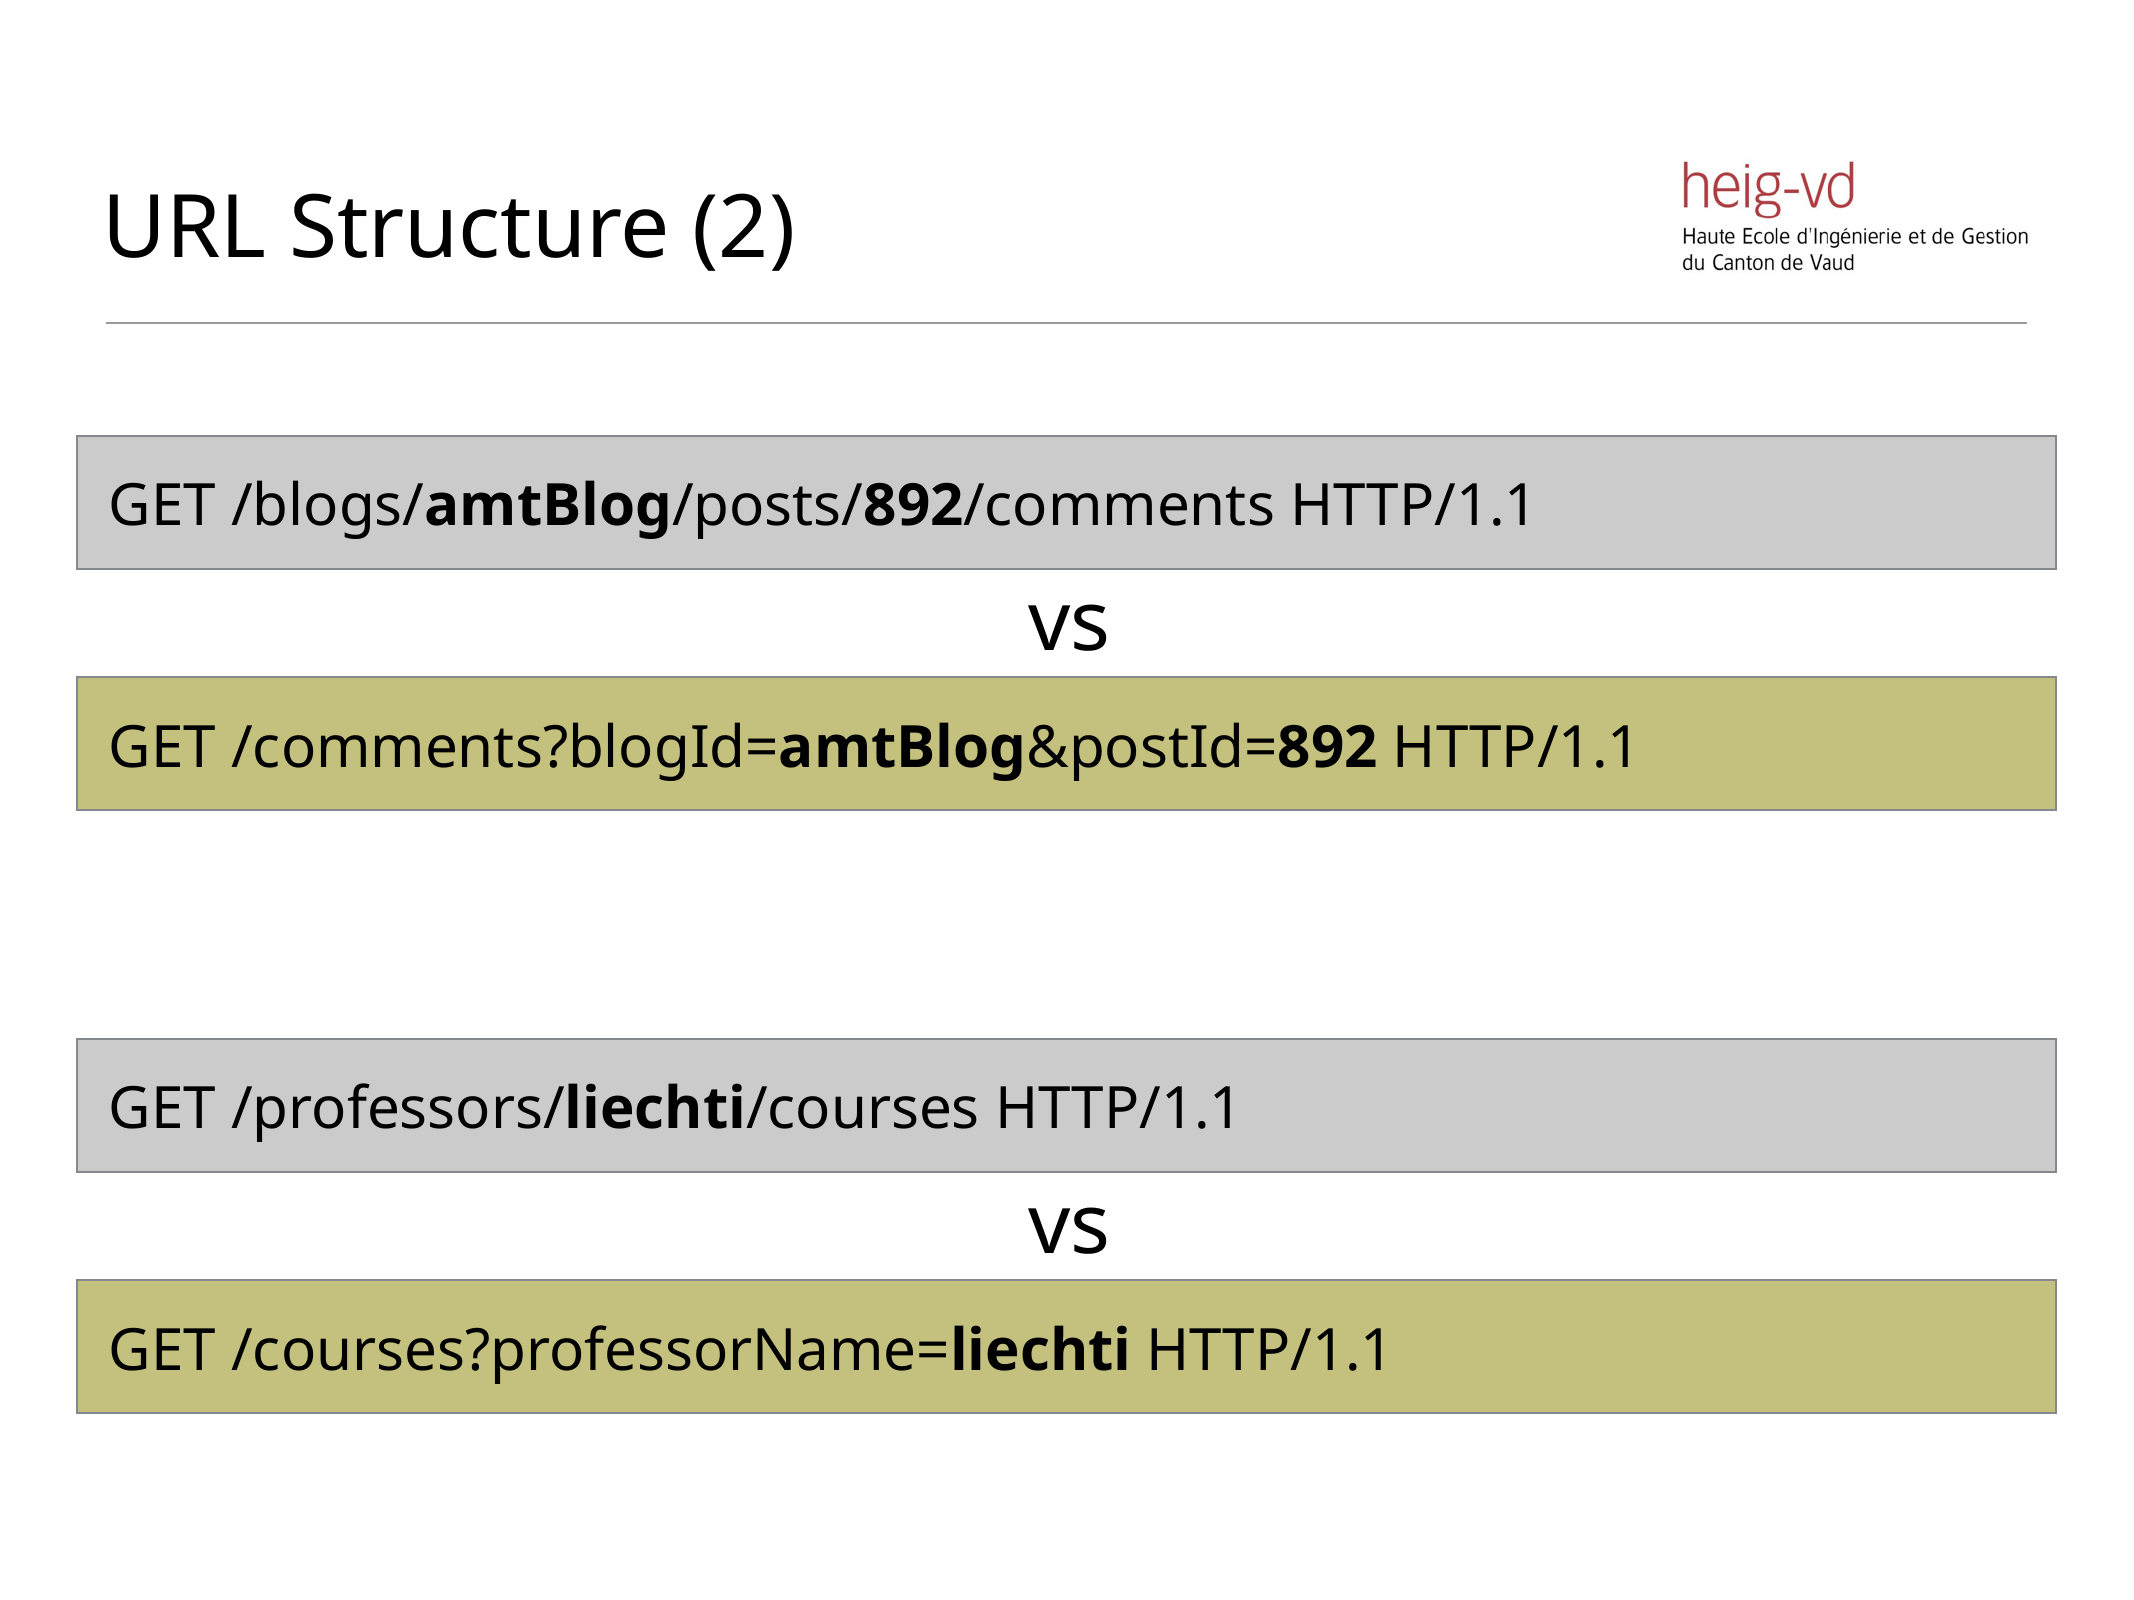

# URL Structure (2)
GET /blogs/amtBlog/posts/892/comments HTTP/1.1
vs
GET /comments?blogId=amtBlog&postId=892 HTTP/1.1
GET /professors/liechti/courses HTTP/1.1
vs
GET /courses?professorName=liechti HTTP/1.1